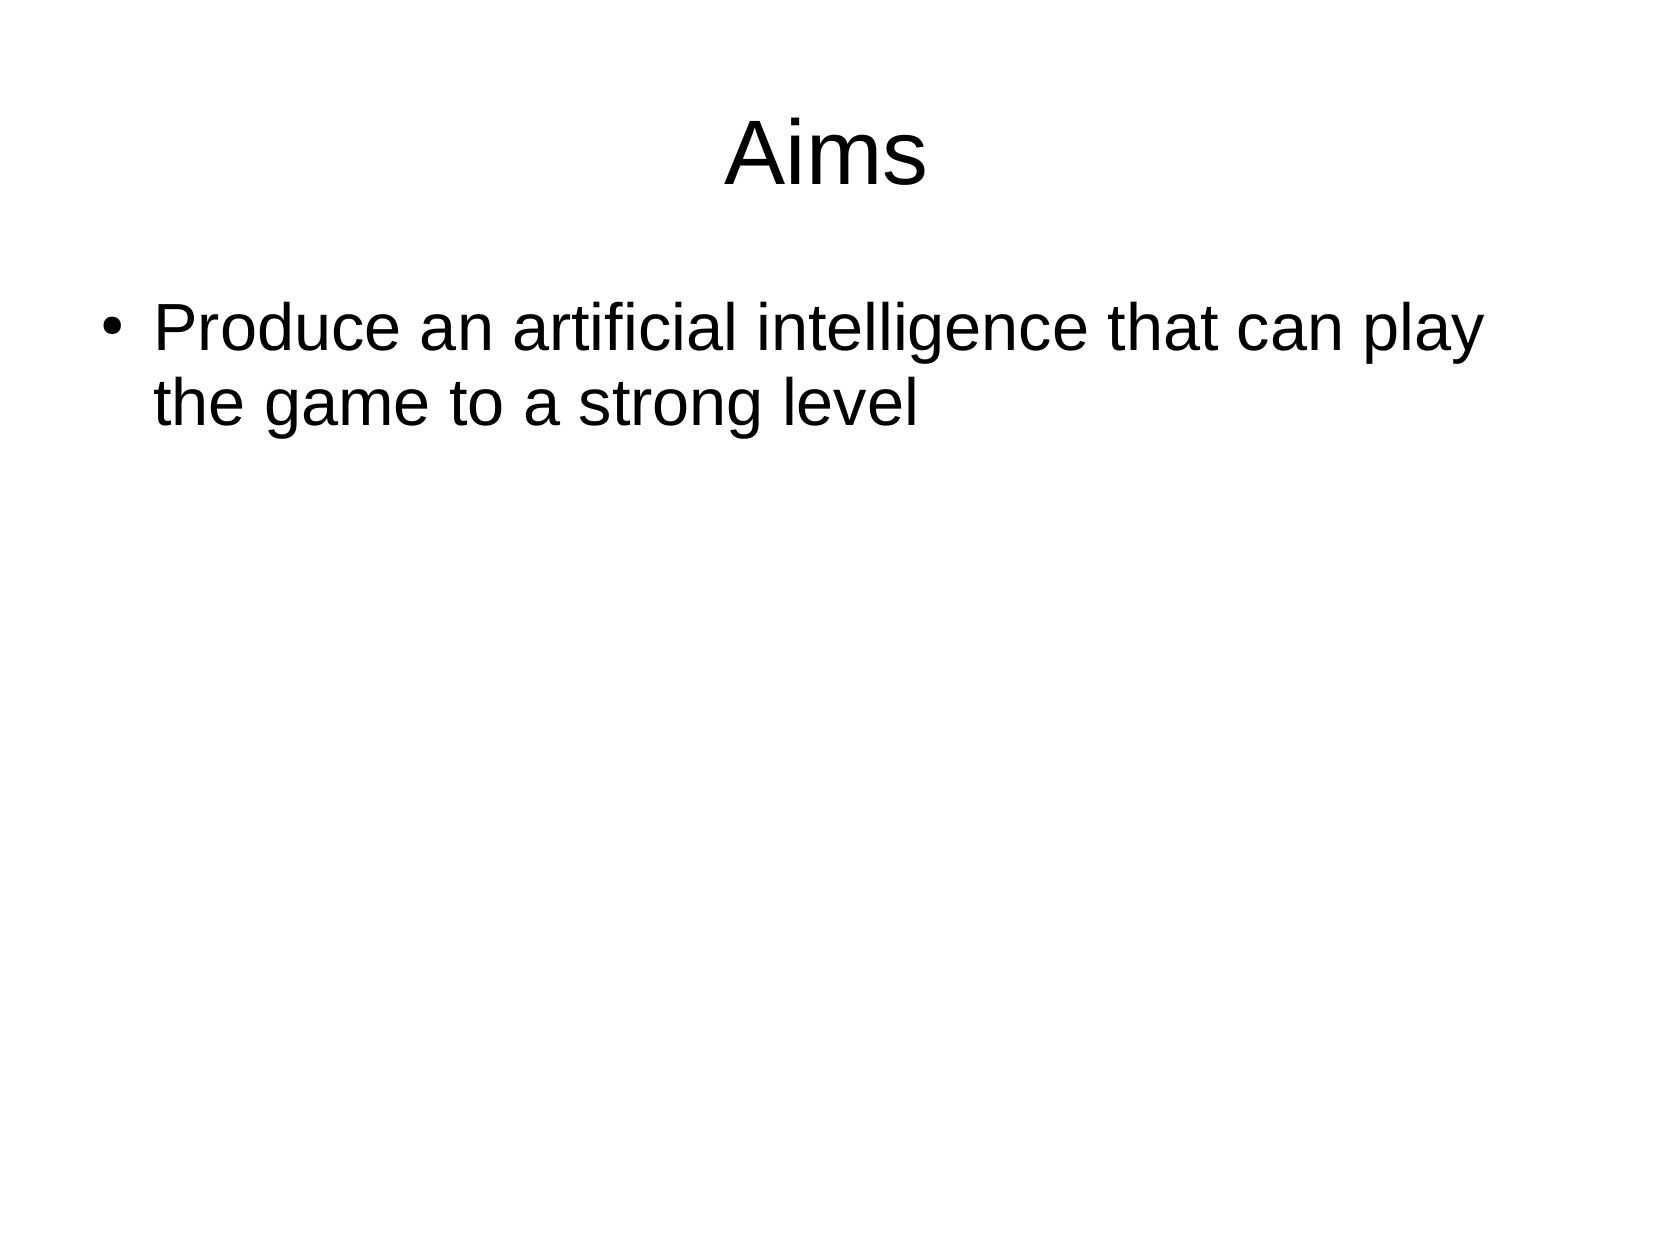

# Aims
Produce an artificial intelligence that can play the game to a strong level